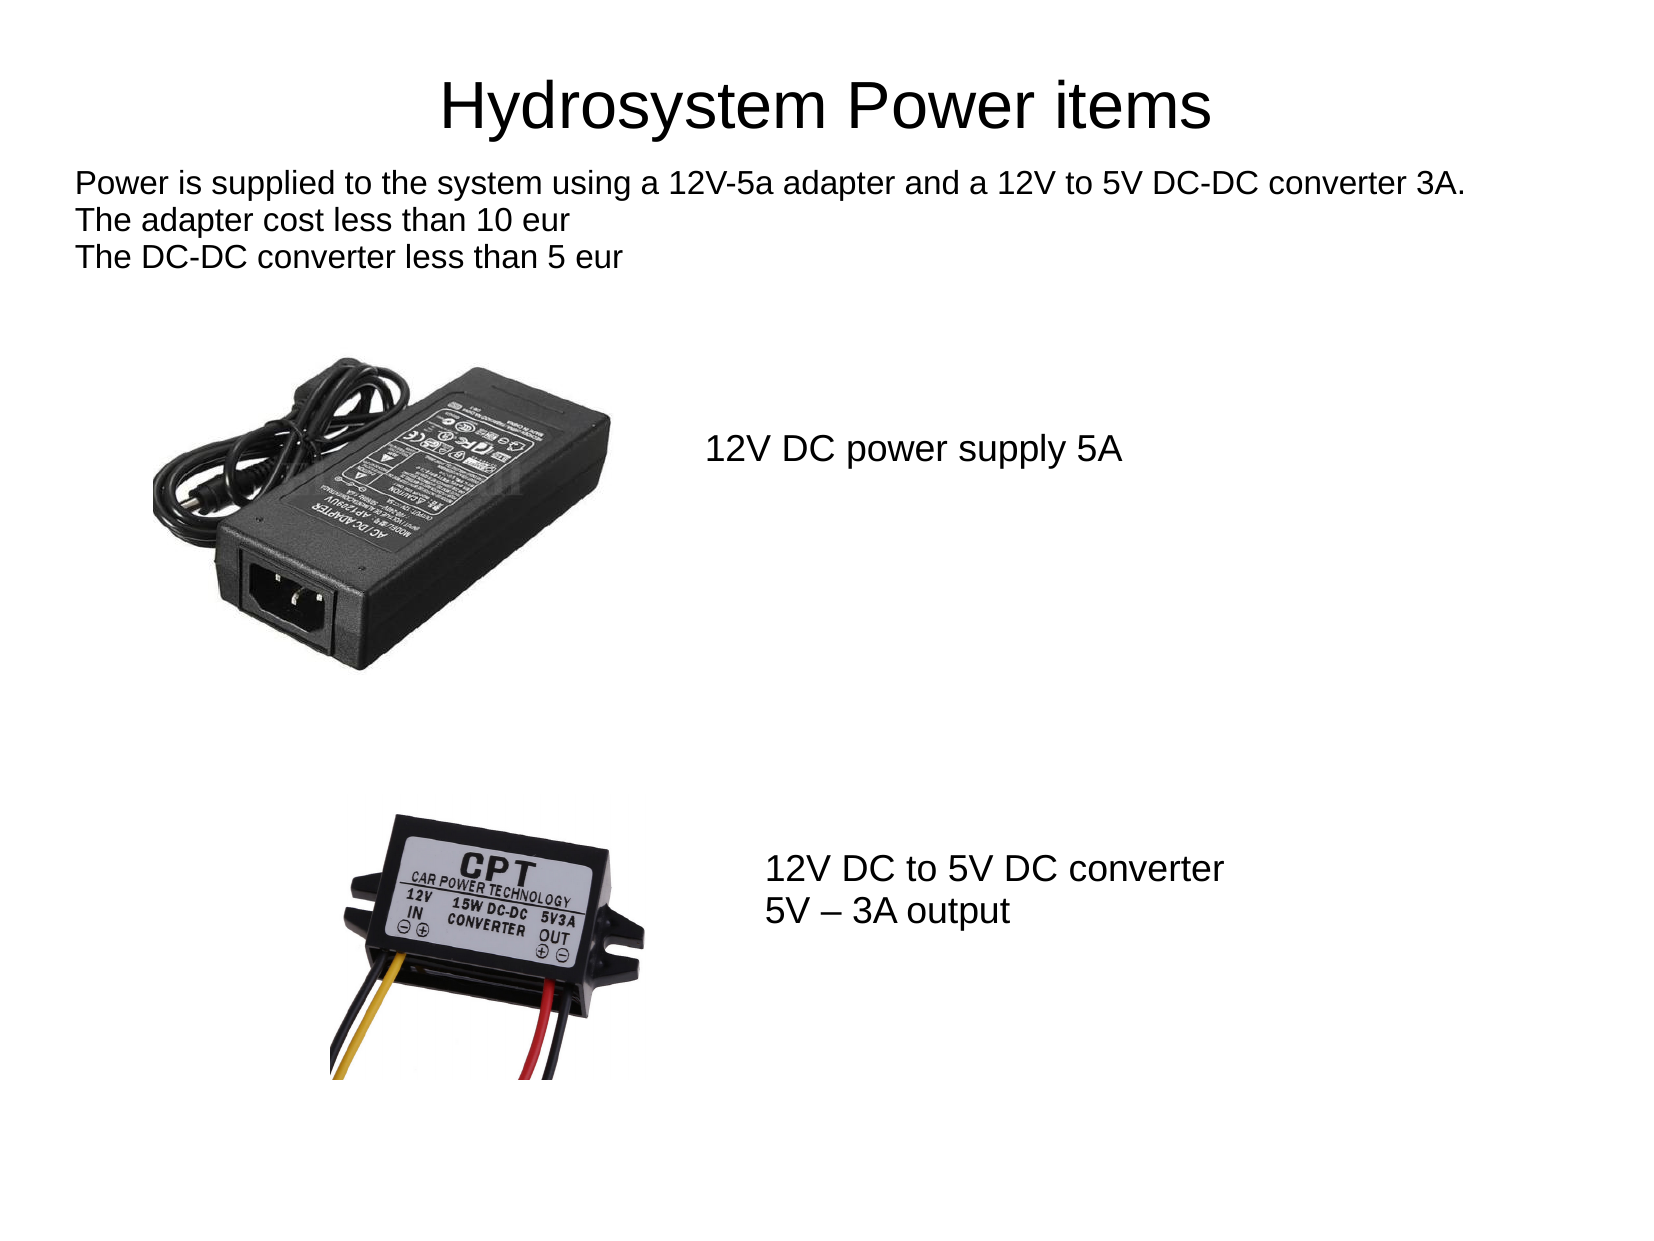

# Hydrosystem Power items
Power is supplied to the system using a 12V-5a adapter and a 12V to 5V DC-DC converter 3A.
The adapter cost less than 10 eur
The DC-DC converter less than 5 eur
12V DC power supply 5A
12V DC to 5V DC converter
5V – 3A output